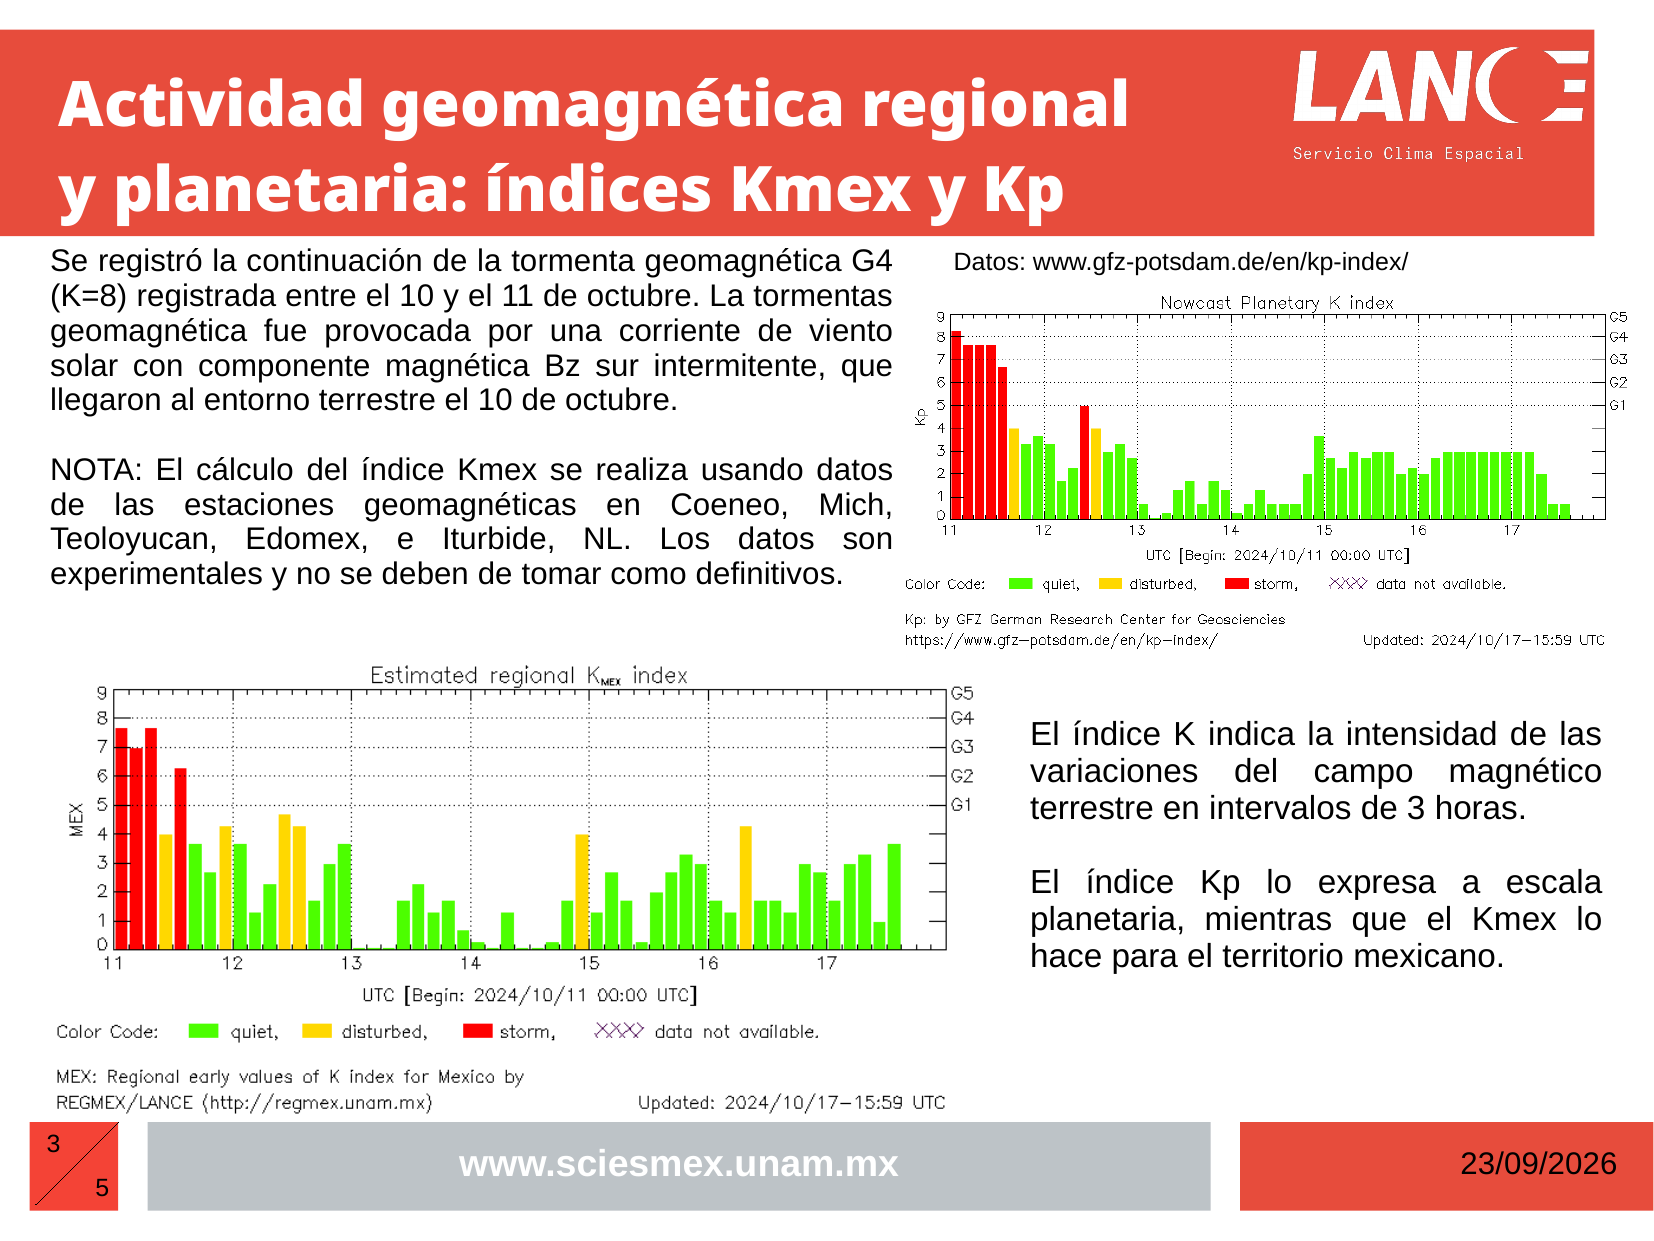

# Actividad geomagnética regional y planetaria: índices Kmex y Kp
Se registró la continuación de la tormenta geomagnética G4 (K=8) registrada entre el 10 y el 11 de octubre. La tormentas geomagnética fue provocada por una corriente de viento solar con componente magnética Bz sur intermitente, que llegaron al entorno terrestre el 10 de octubre.
NOTA: El cálculo del índice Kmex se realiza usando datos de las estaciones geomagnéticas en Coeneo, Mich, Teoloyucan, Edomex, e Iturbide, NL. Los datos son experimentales y no se deben de tomar como definitivos.
Datos: www.gfz-potsdam.de/en/kp-index/
El índice K indica la intensidad de las variaciones del campo magnético terrestre en intervalos de 3 horas.
El índice Kp lo expresa a escala planetaria, mientras que el Kmex lo hace para el territorio mexicano.
www.sciesmex.unam.mx
5